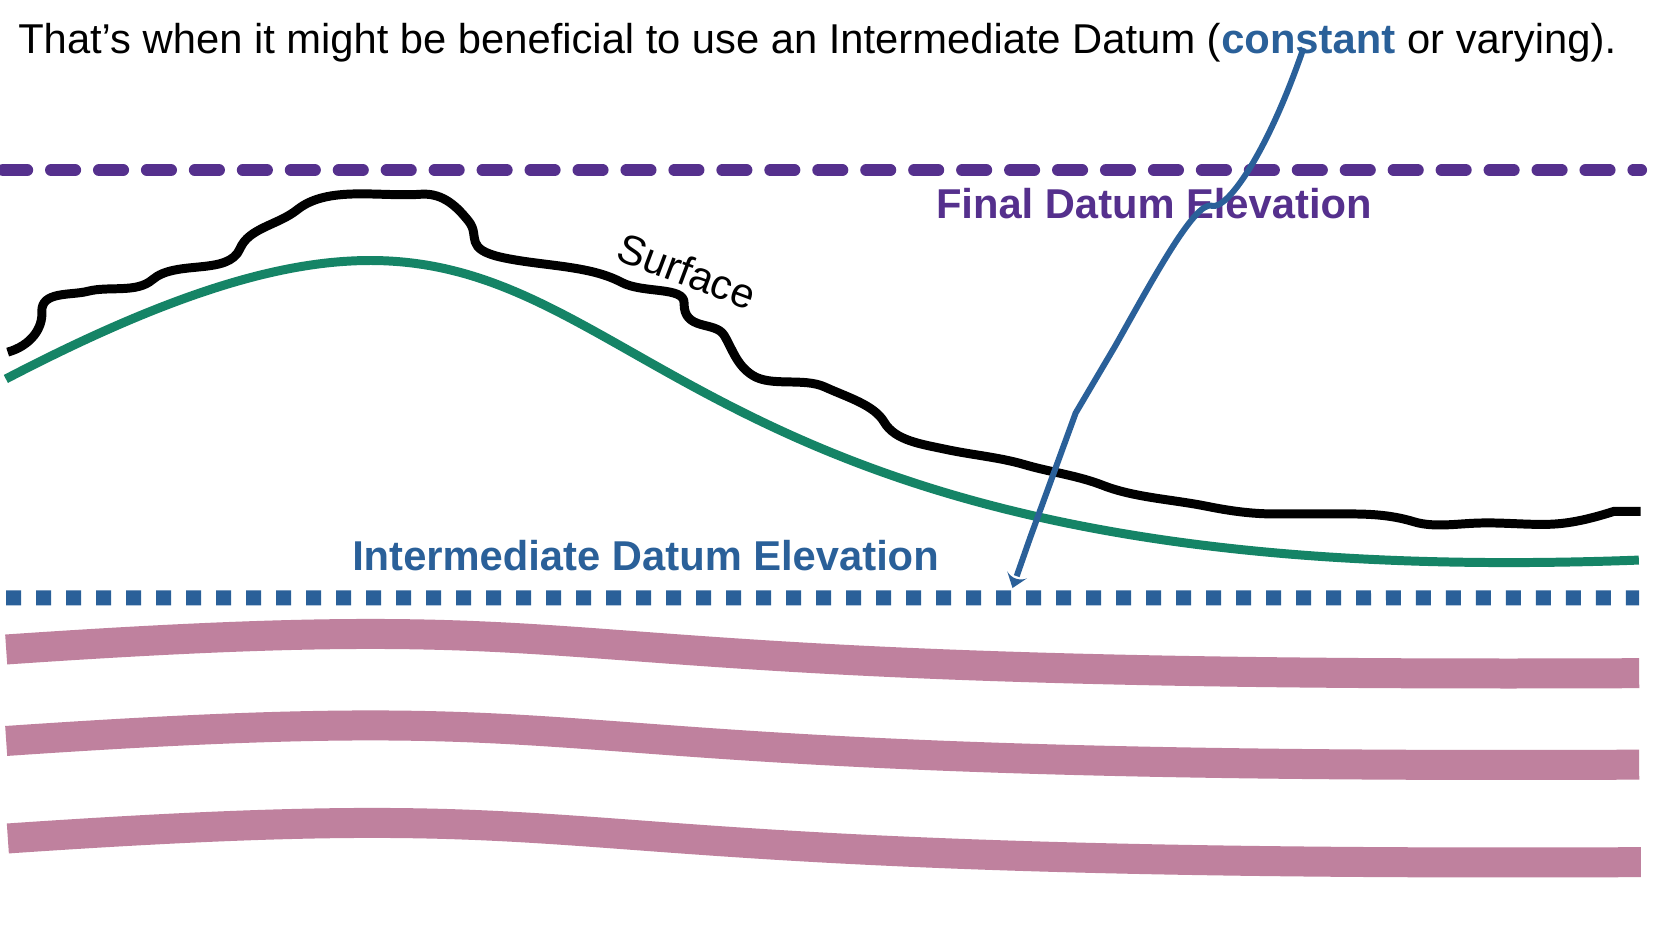

That’s when it might be beneficial to use an Intermediate Datum (constant or varying).
Final Datum Elevation
Surface
Intermediate Datum Elevation